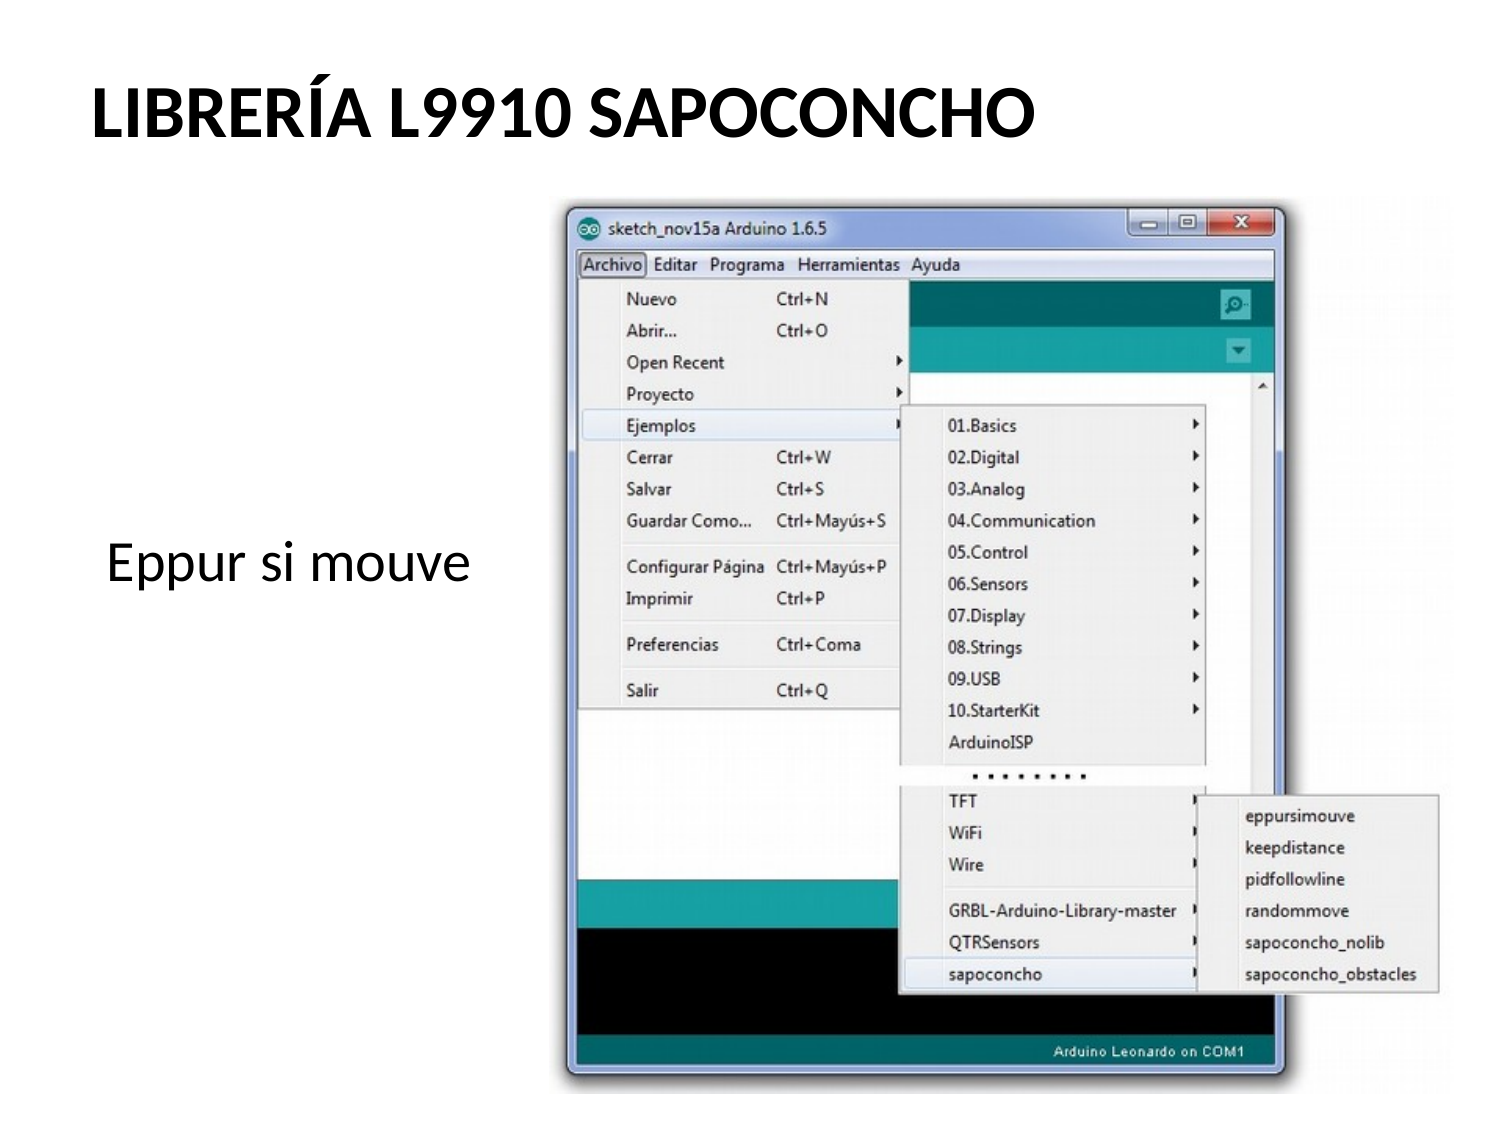

# LIBRERÍA L9910 SAPOCONCHO
Eppur si mouve